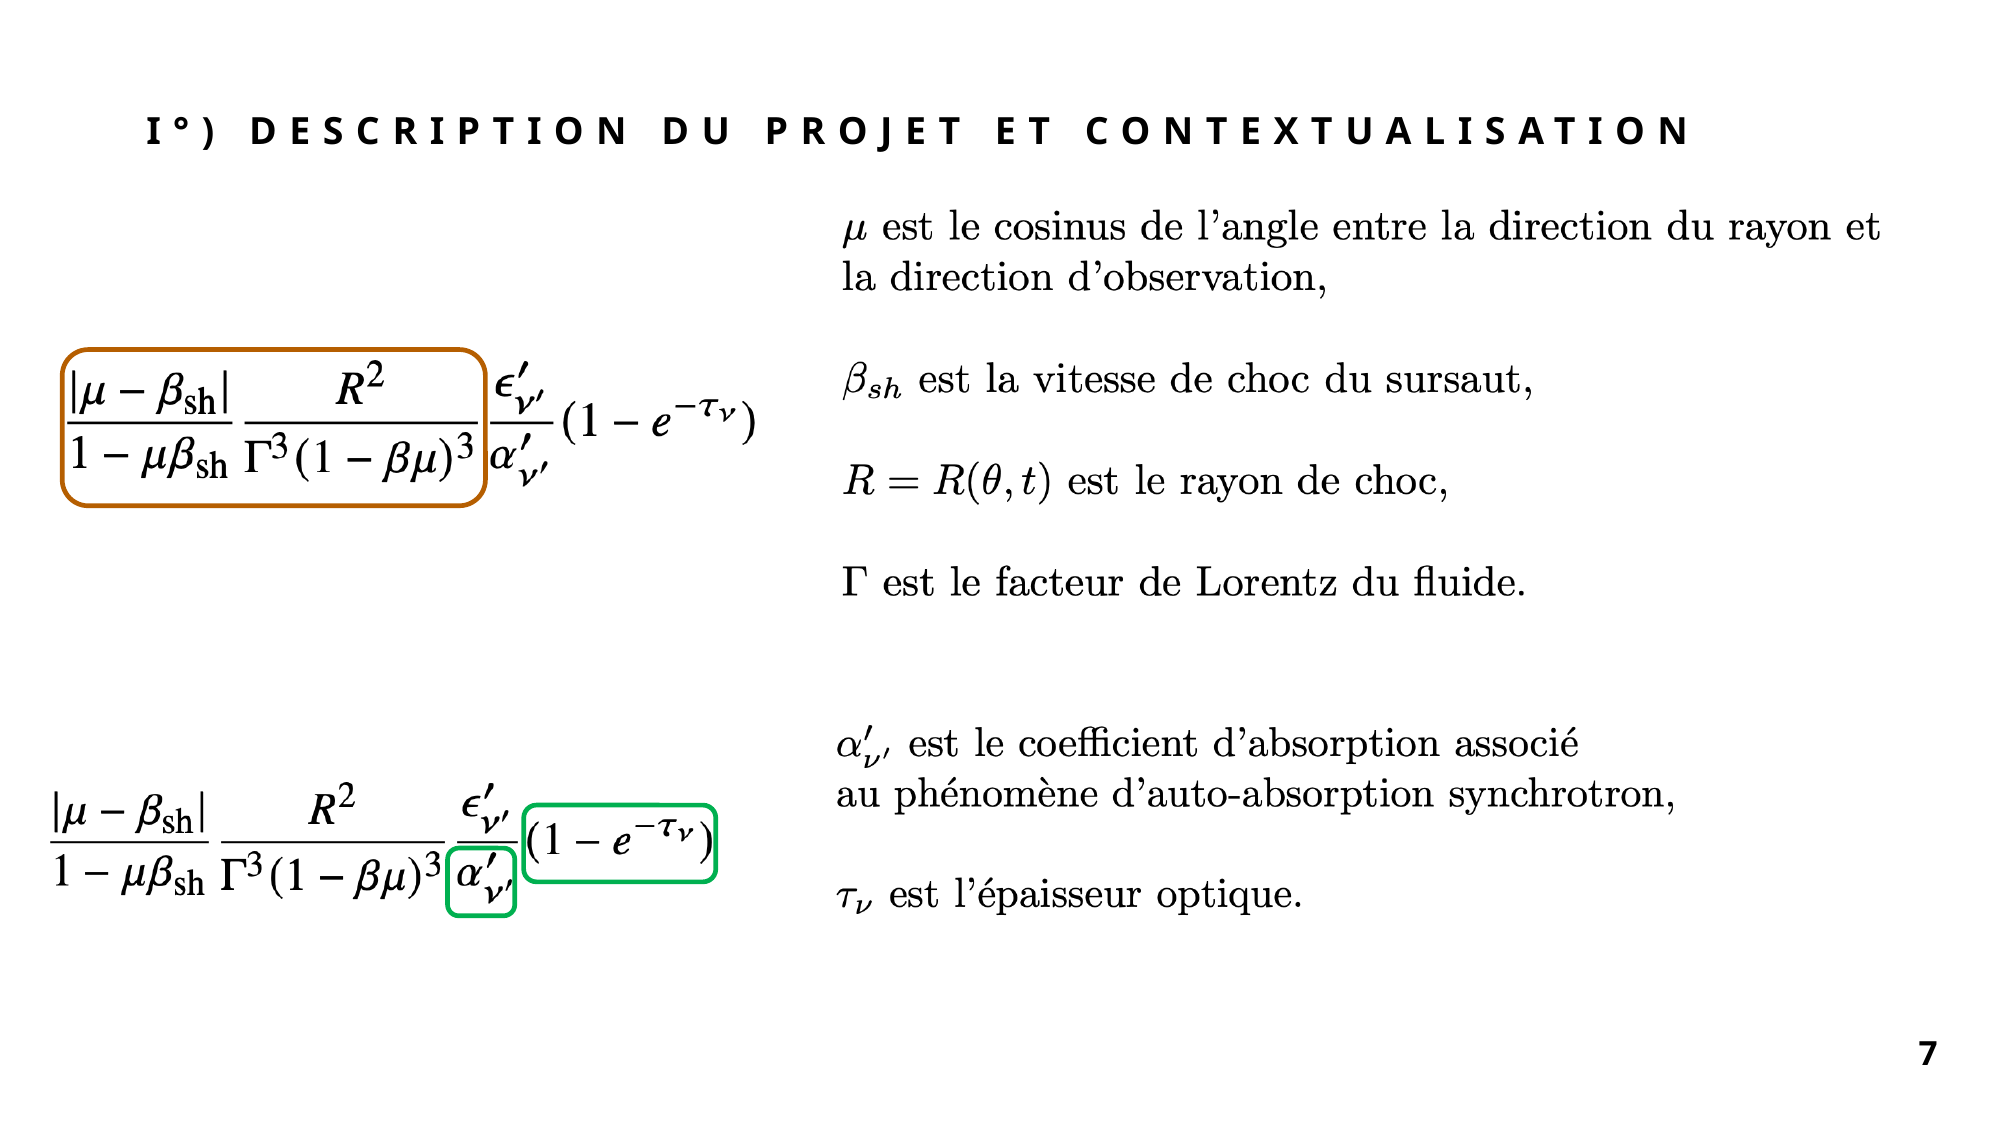

I°) Description du projet et contextualisation
Mines Paris | PSL
7